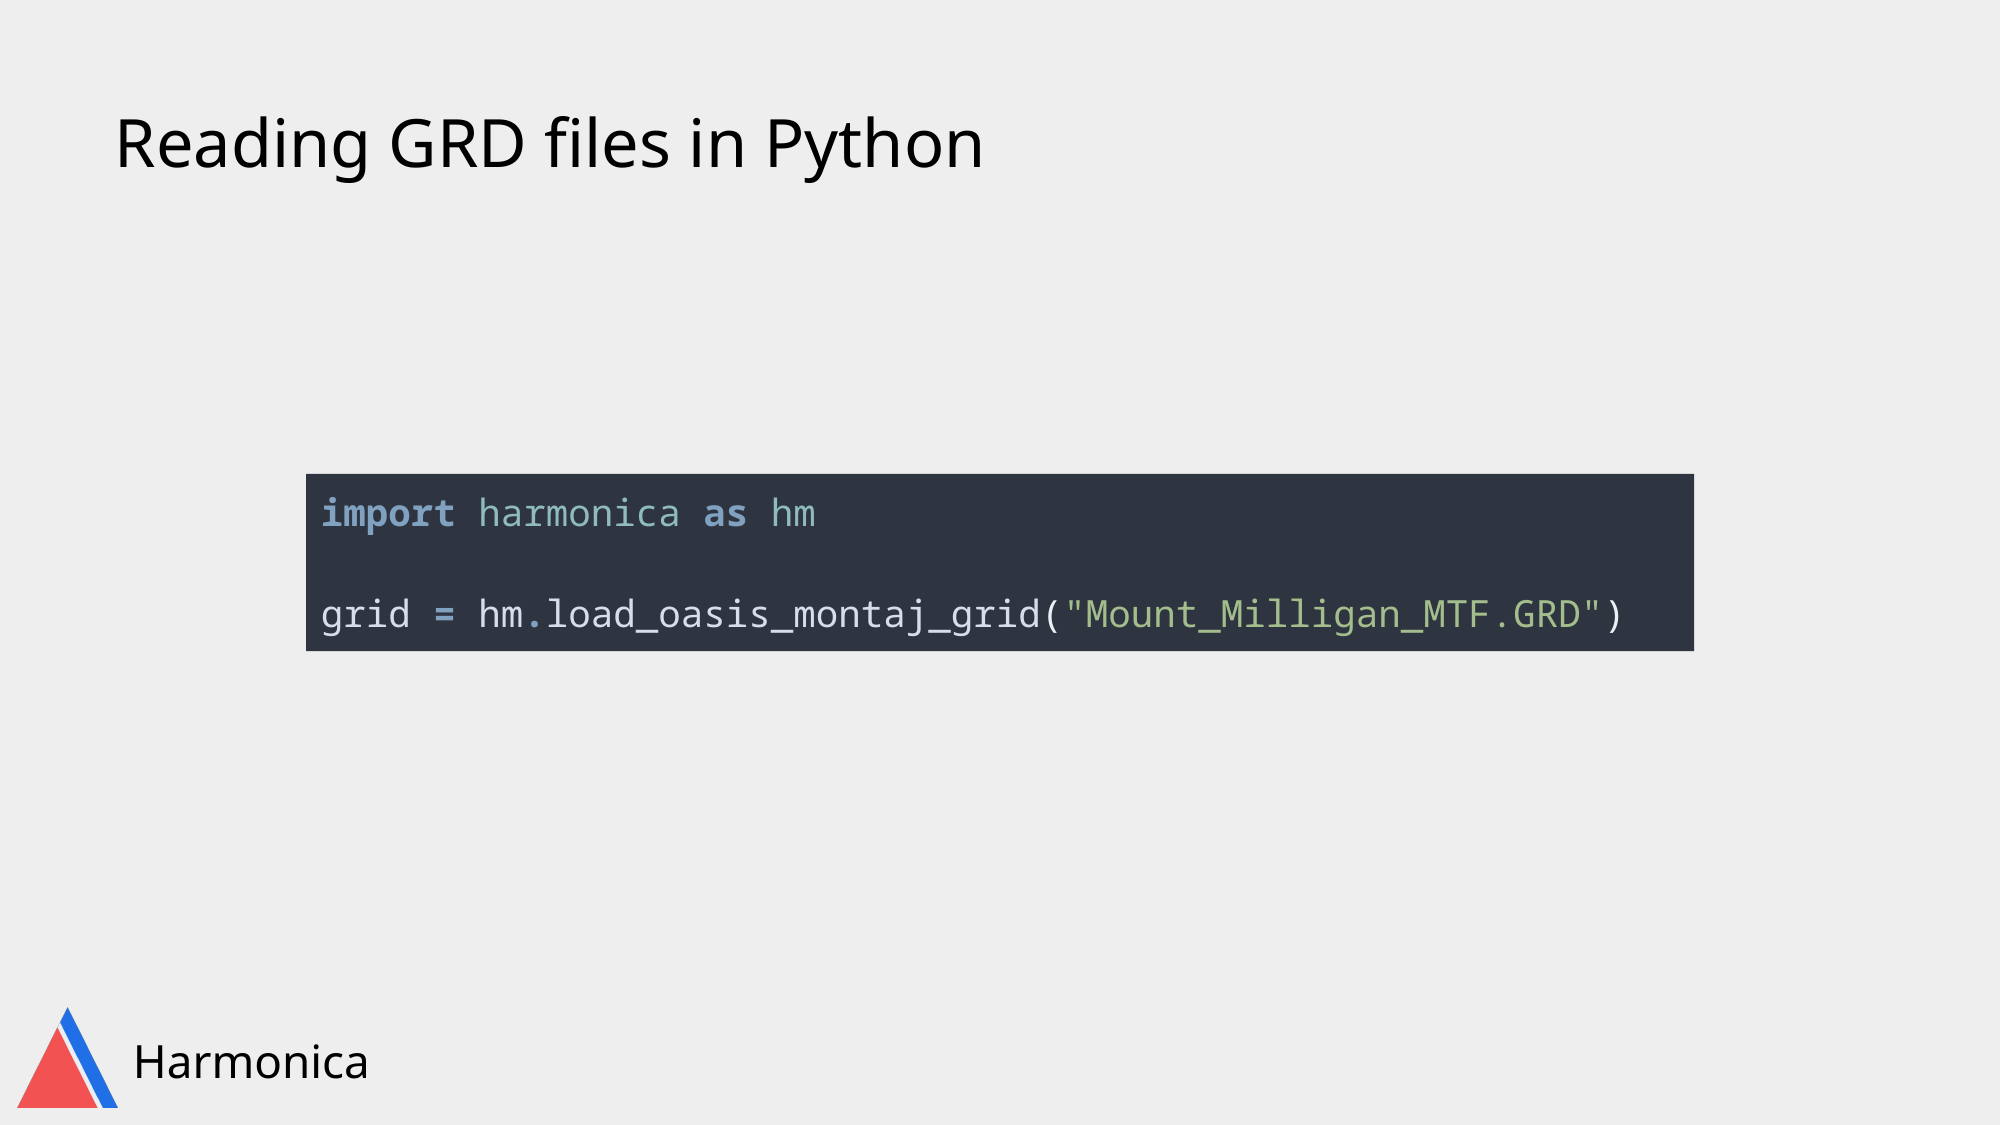

Reading GRD files in Python
import harmonica as hm
grid = hm.load_oasis_montaj_grid("Mount_Milligan_MTF.GRD")
Harmonica